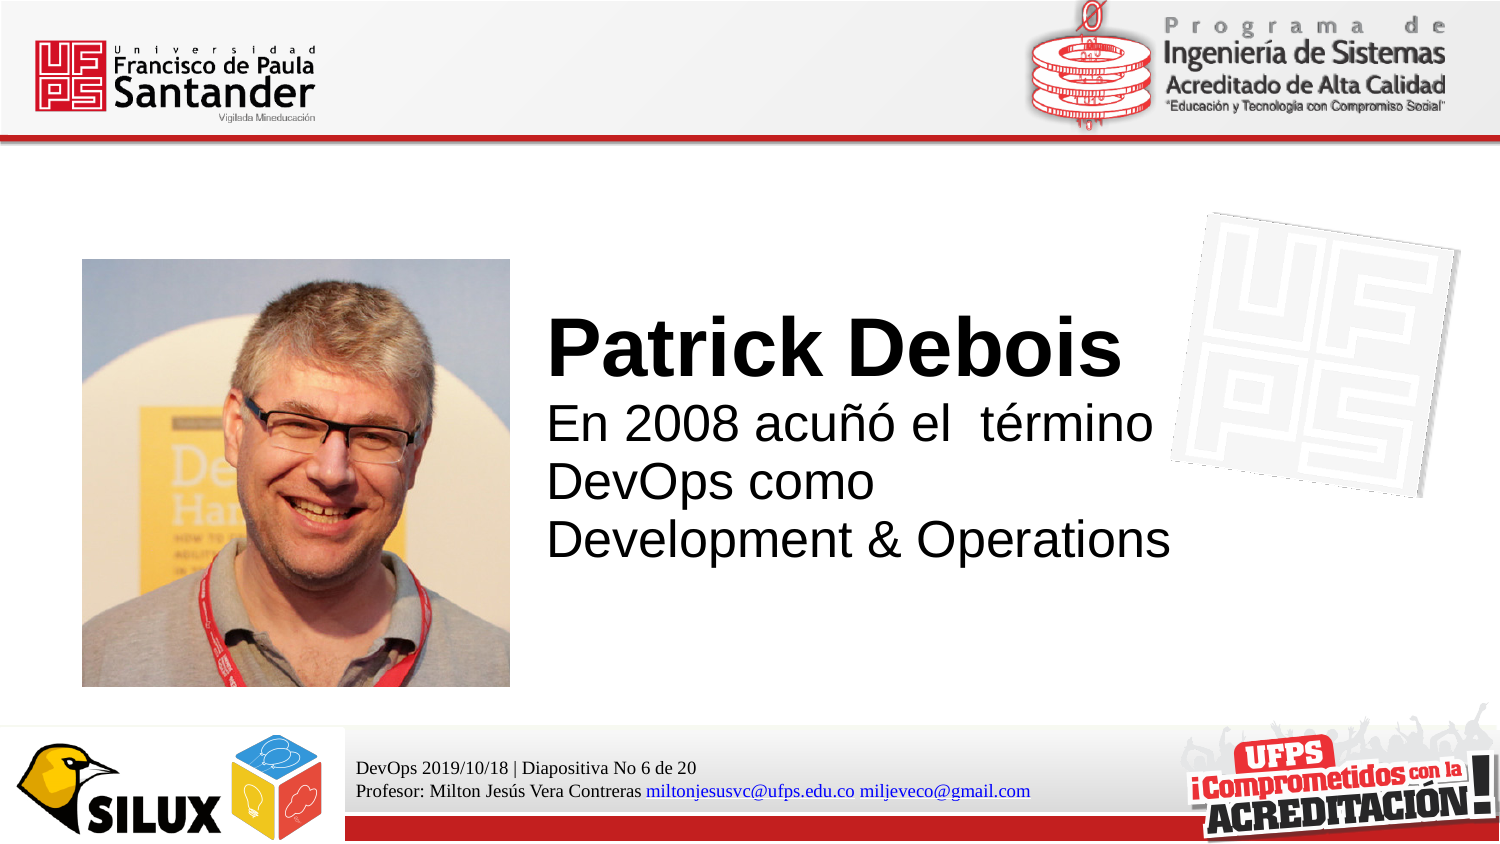

Patrick Debois
En 2008 acuñó el término DevOps como
Development & Operations